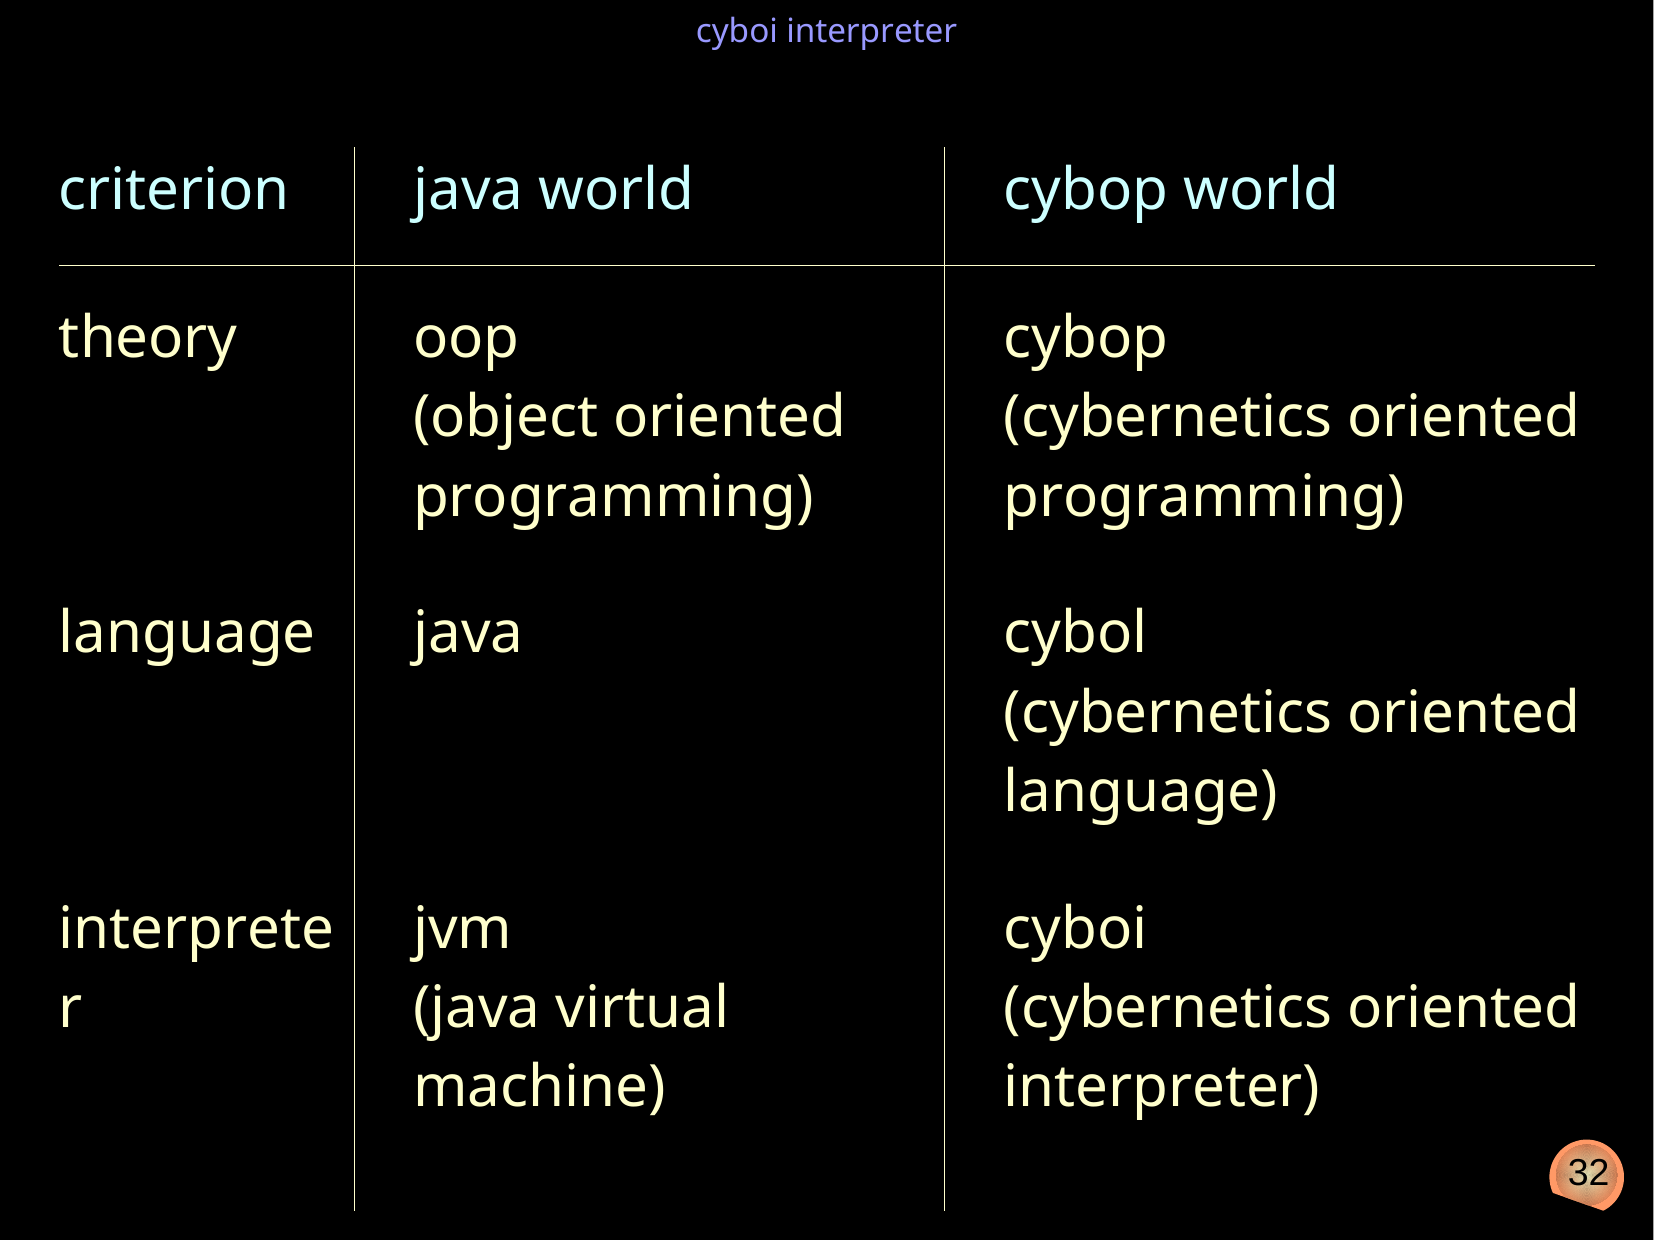

cyboi interpreter
criterion
java world
cybop world
theory
oop
(object oriented programming)
cybop
(cybernetics oriented programming)
language
java
cybol
(cybernetics oriented language)
interpreter
jvm
(java virtual machine)
cyboi
(cybernetics oriented interpreter)